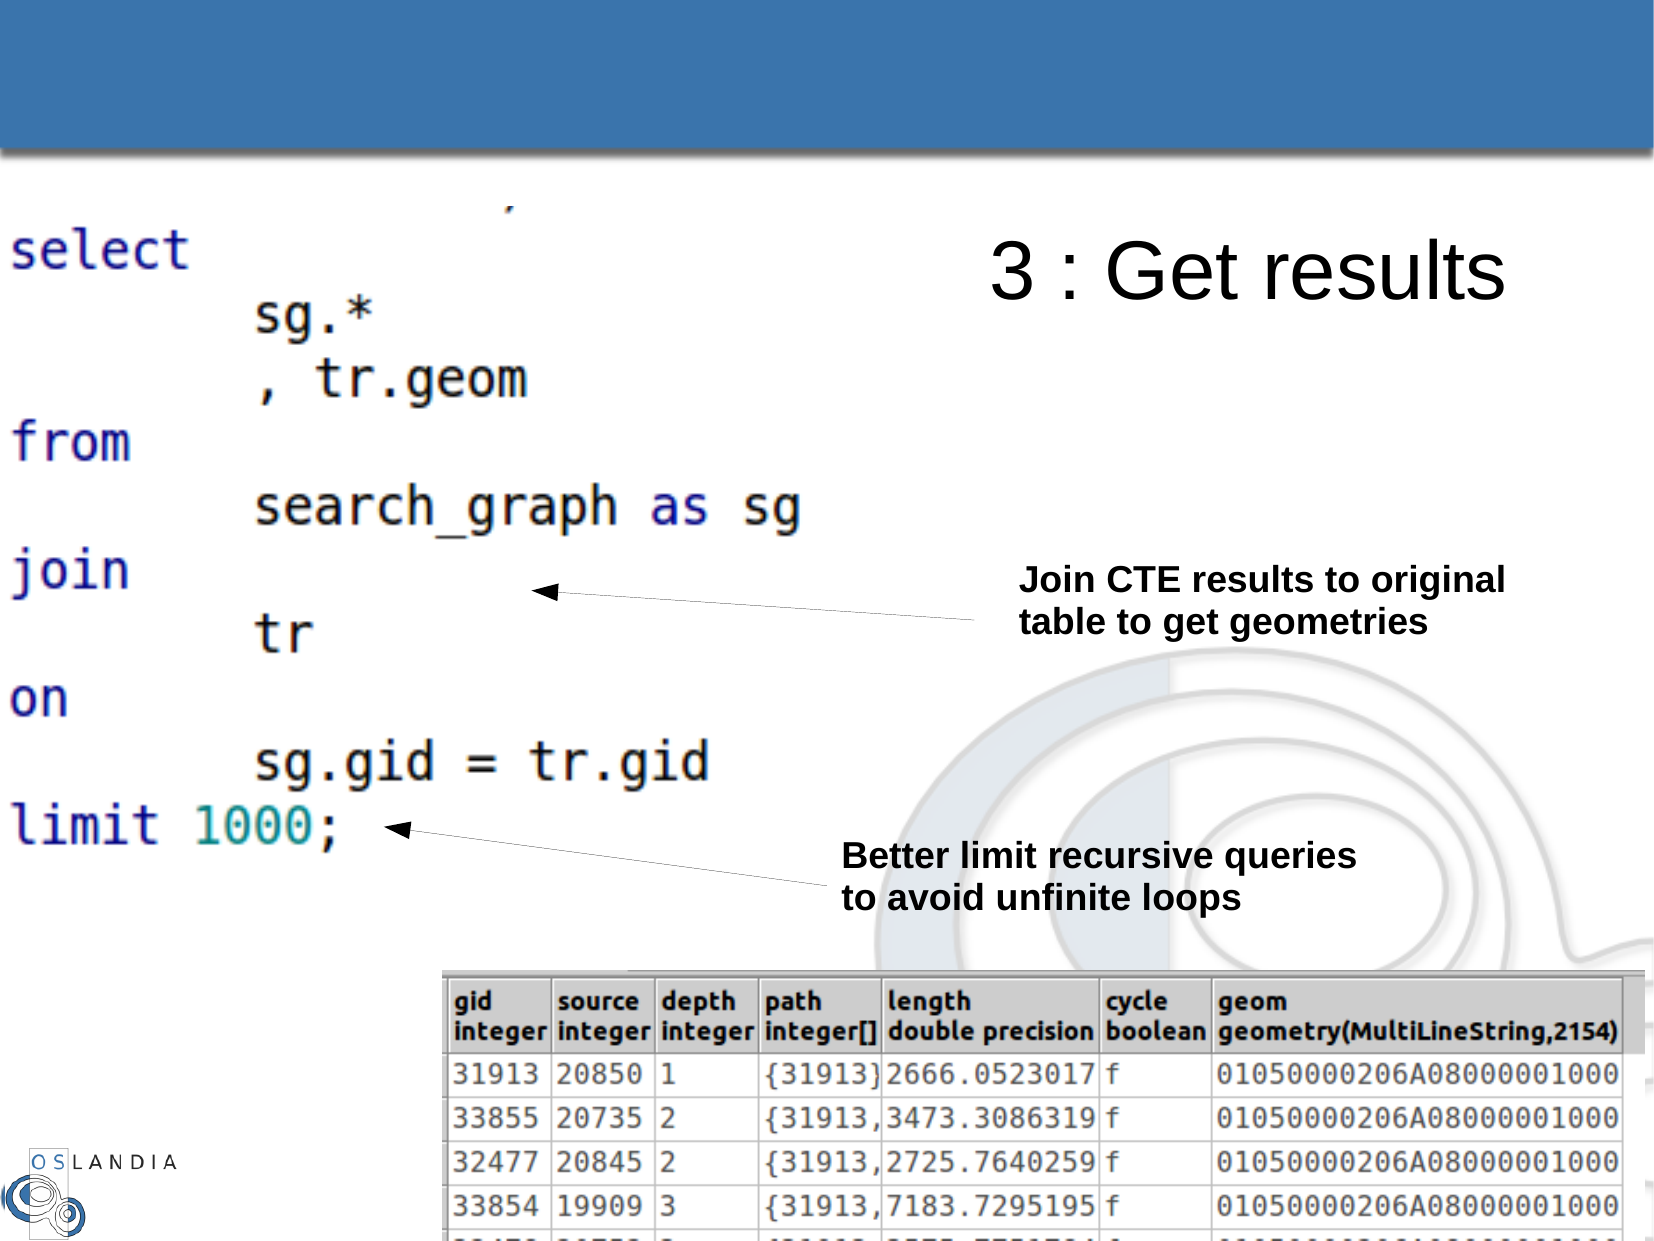

#
3 : Get results
Join CTE results to original
table to get geometries
Better limit recursive queries
to avoid unfinite loops